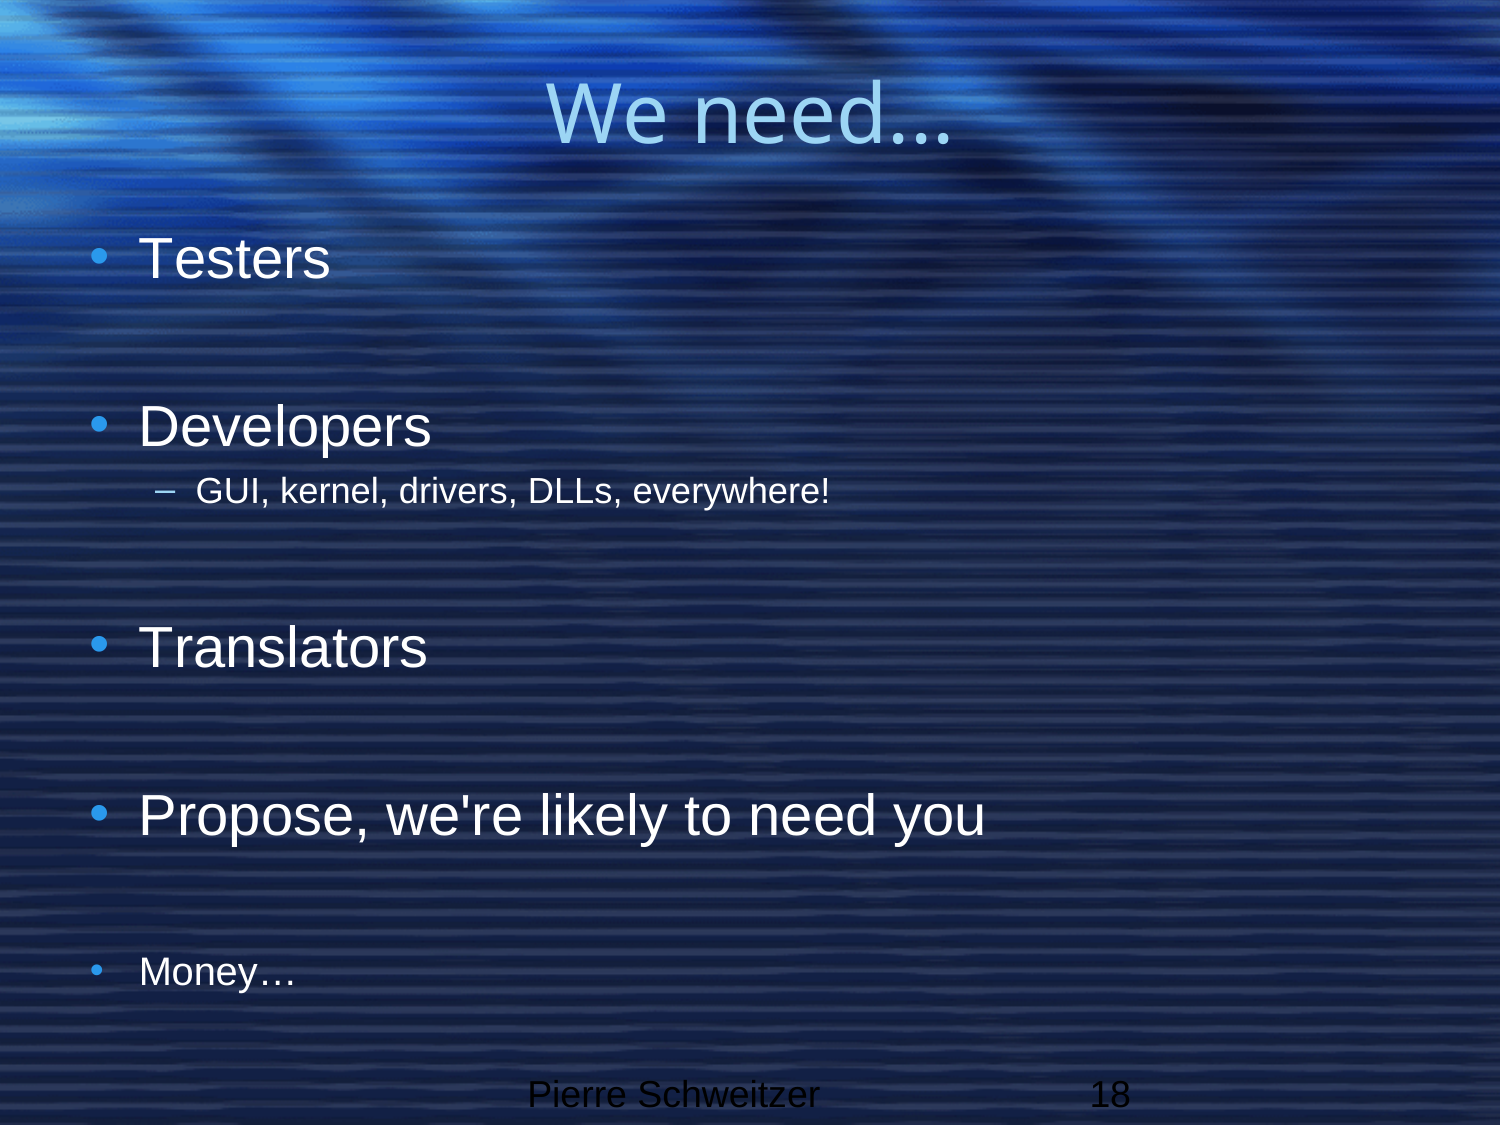

# We need...
Testers
Developers
GUI, kernel, drivers, DLLs, everywhere!
Translators
Propose, we're likely to need you
Money…
Pierre Schweitzer
18